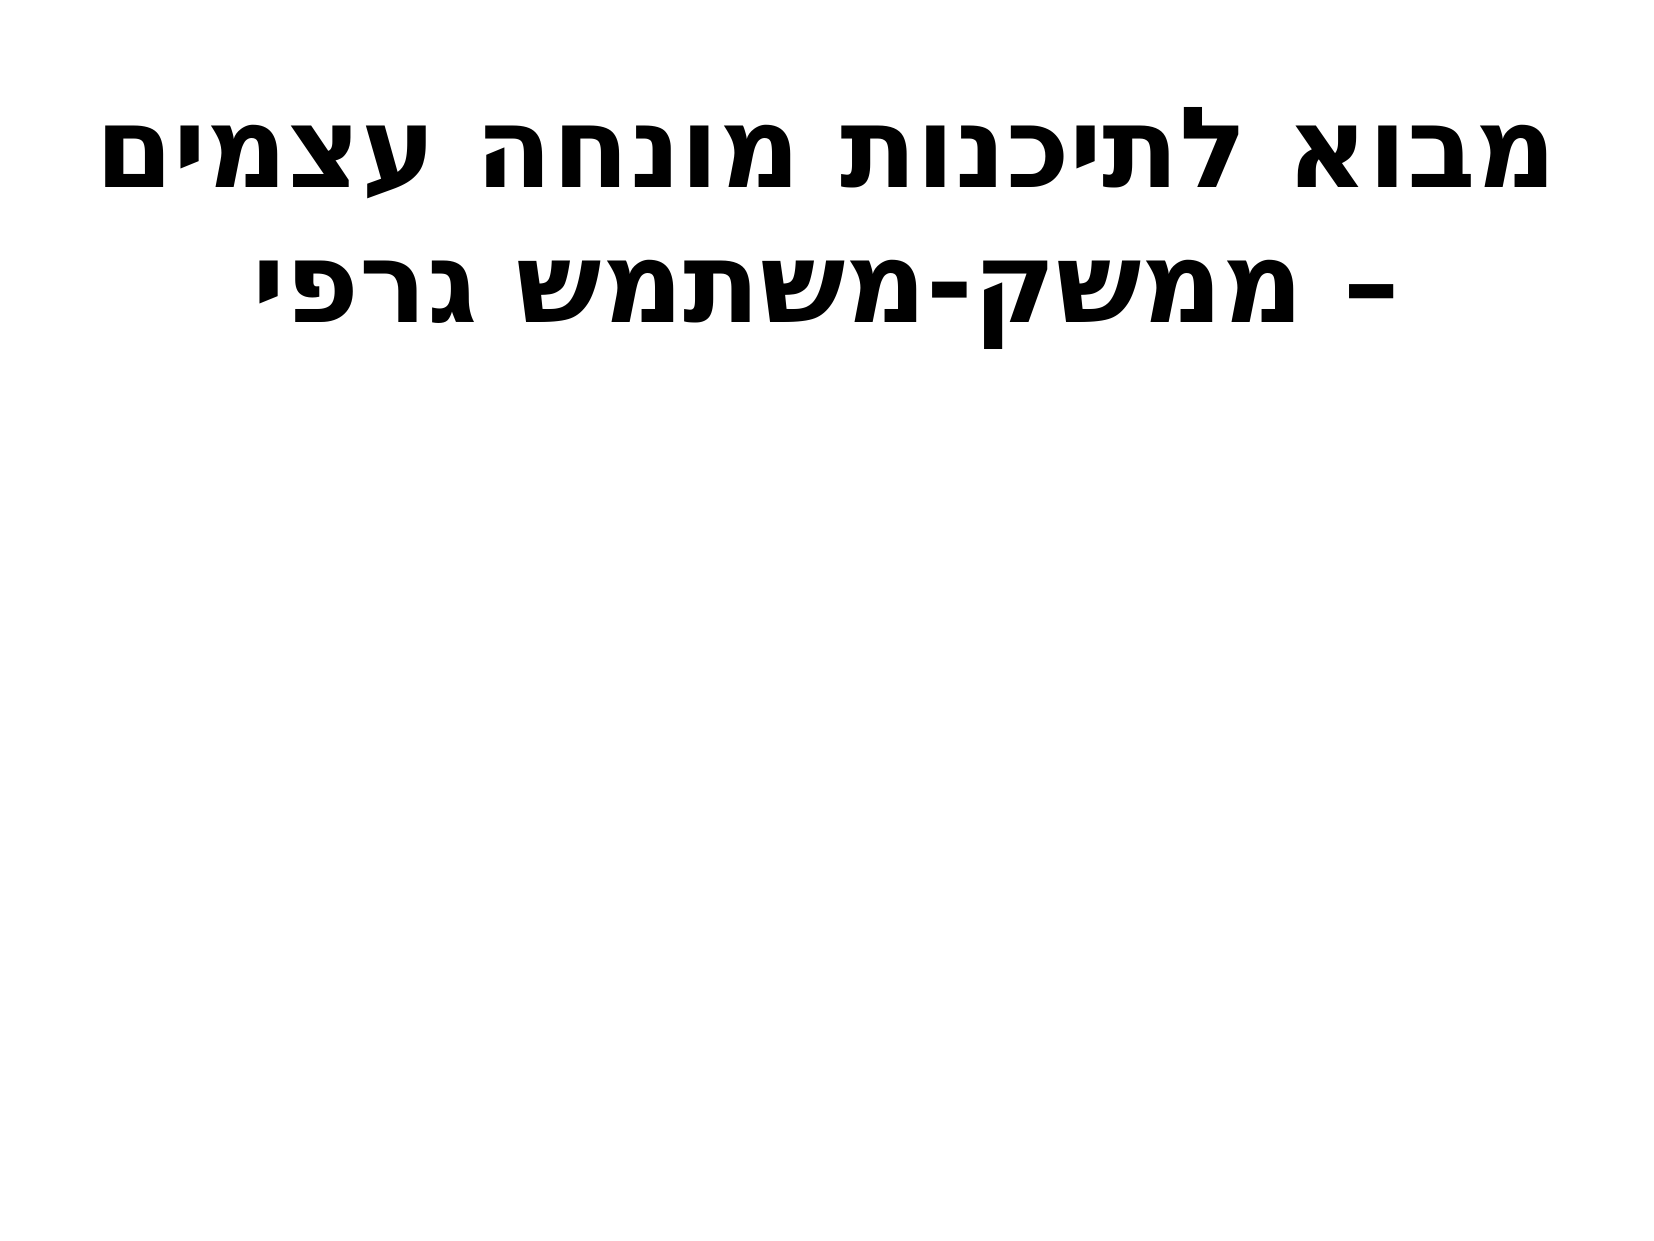

# מבוא לתיכנות מונחה עצמים – ממשק-משתמש גרפי